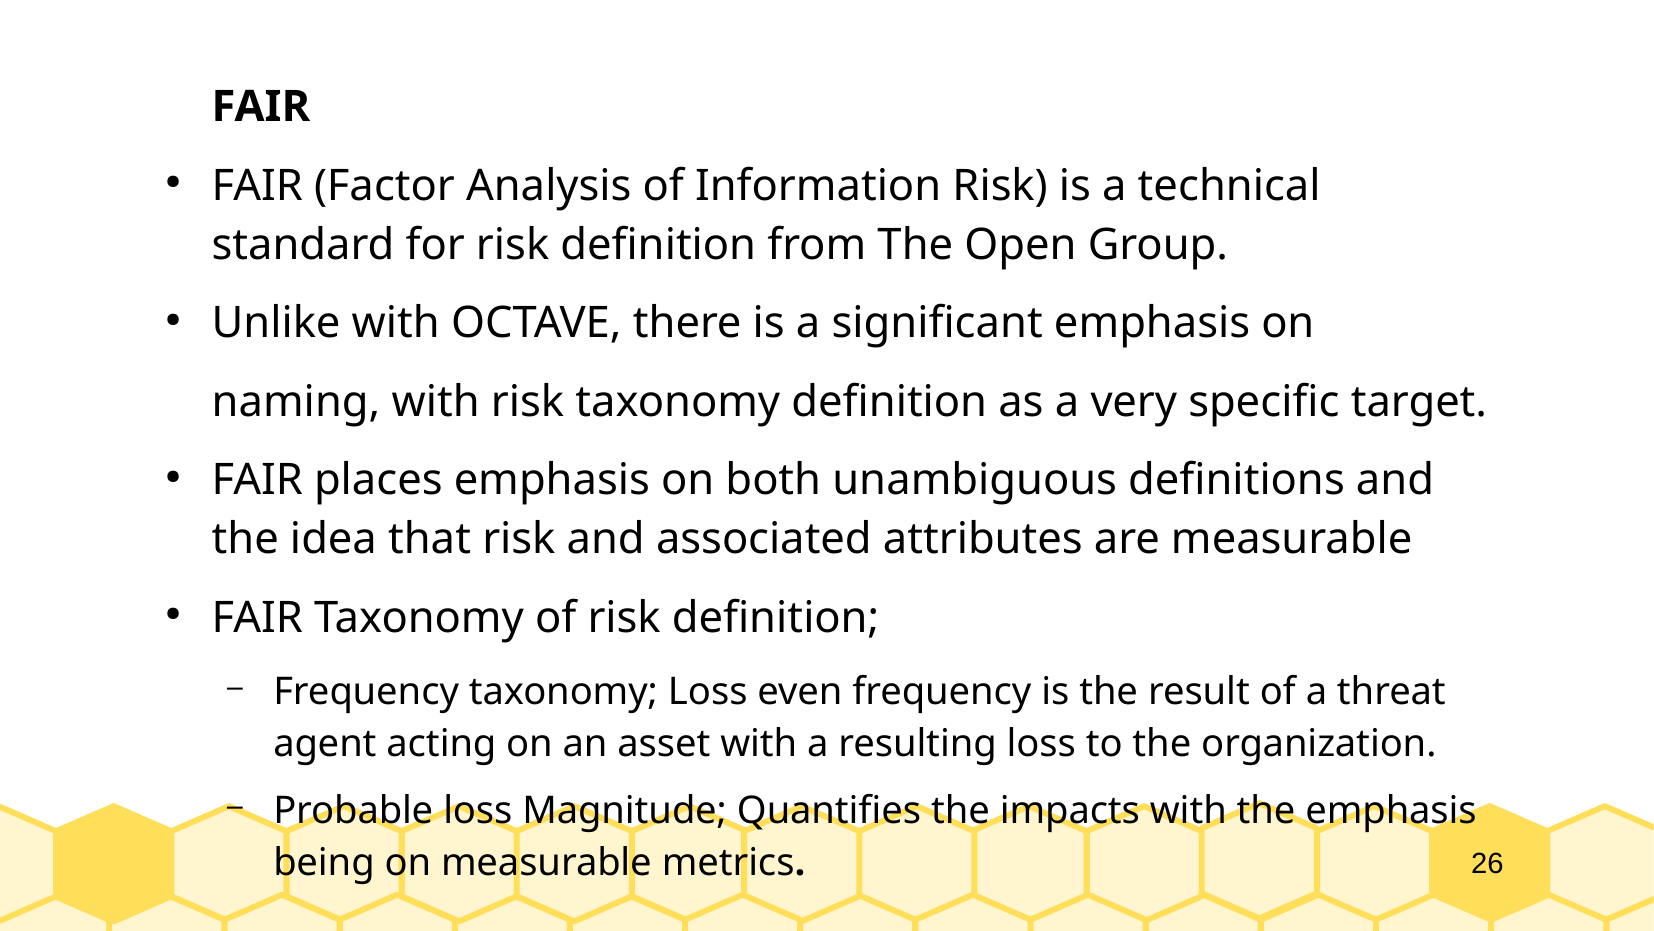

# FAIR
FAIR (Factor Analysis of Information Risk) is a technical standard for risk definition from The Open Group.
Unlike with OCTAVE, there is a significant emphasis on
naming, with risk taxonomy definition as a very specific target.
FAIR places emphasis on both unambiguous definitions and the idea that risk and associated attributes are measurable
FAIR Taxonomy of risk definition;
Frequency taxonomy; Loss even frequency is the result of a threat agent acting on an asset with a resulting loss to the organization.
Probable loss Magnitude; Quantifies the impacts with the emphasis being on measurable metrics.